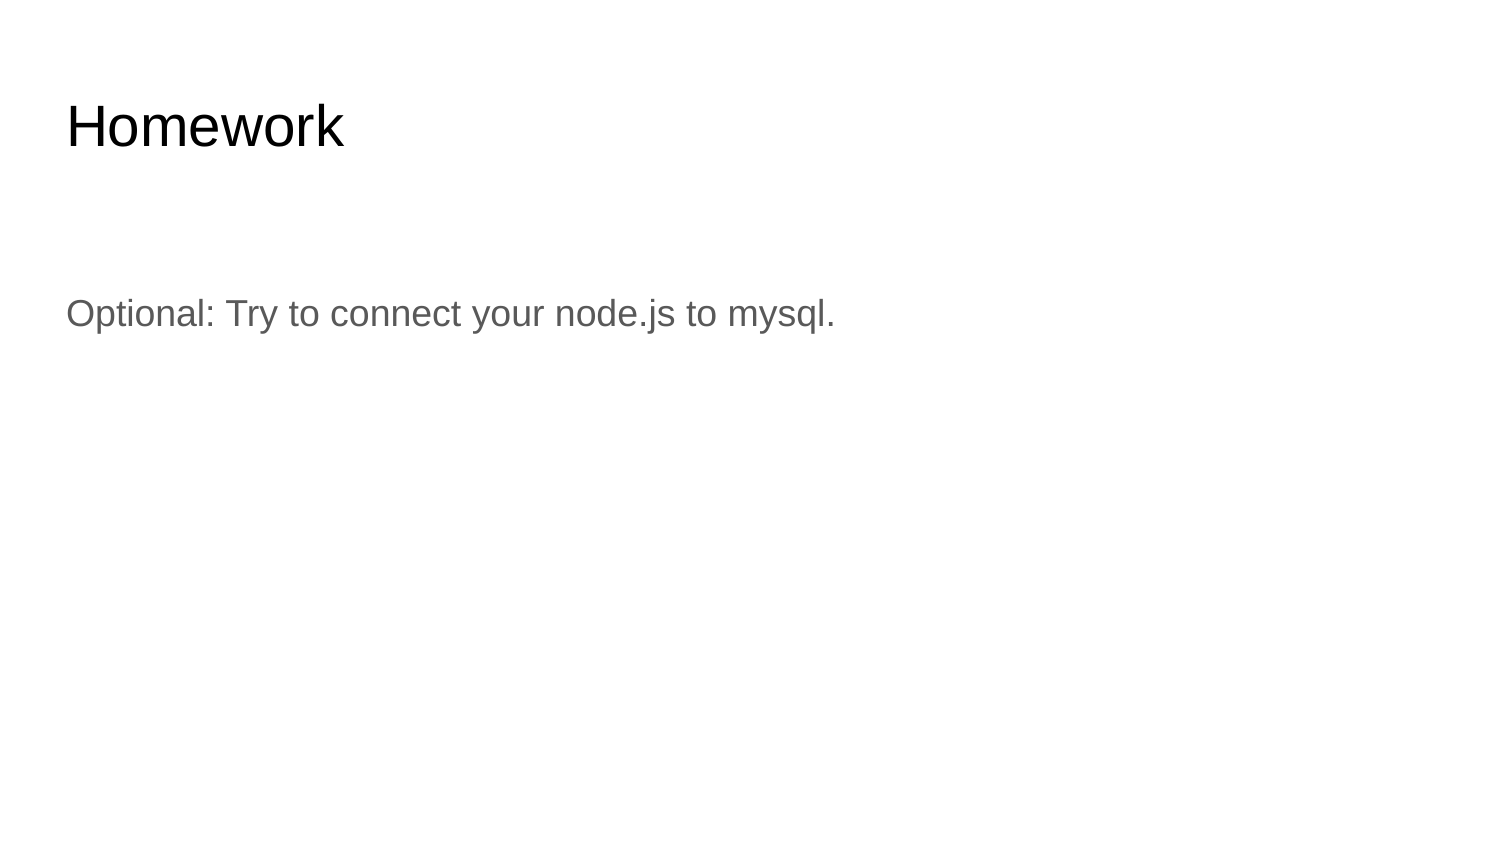

# Homework
Optional: Try to connect your node.js to mysql.